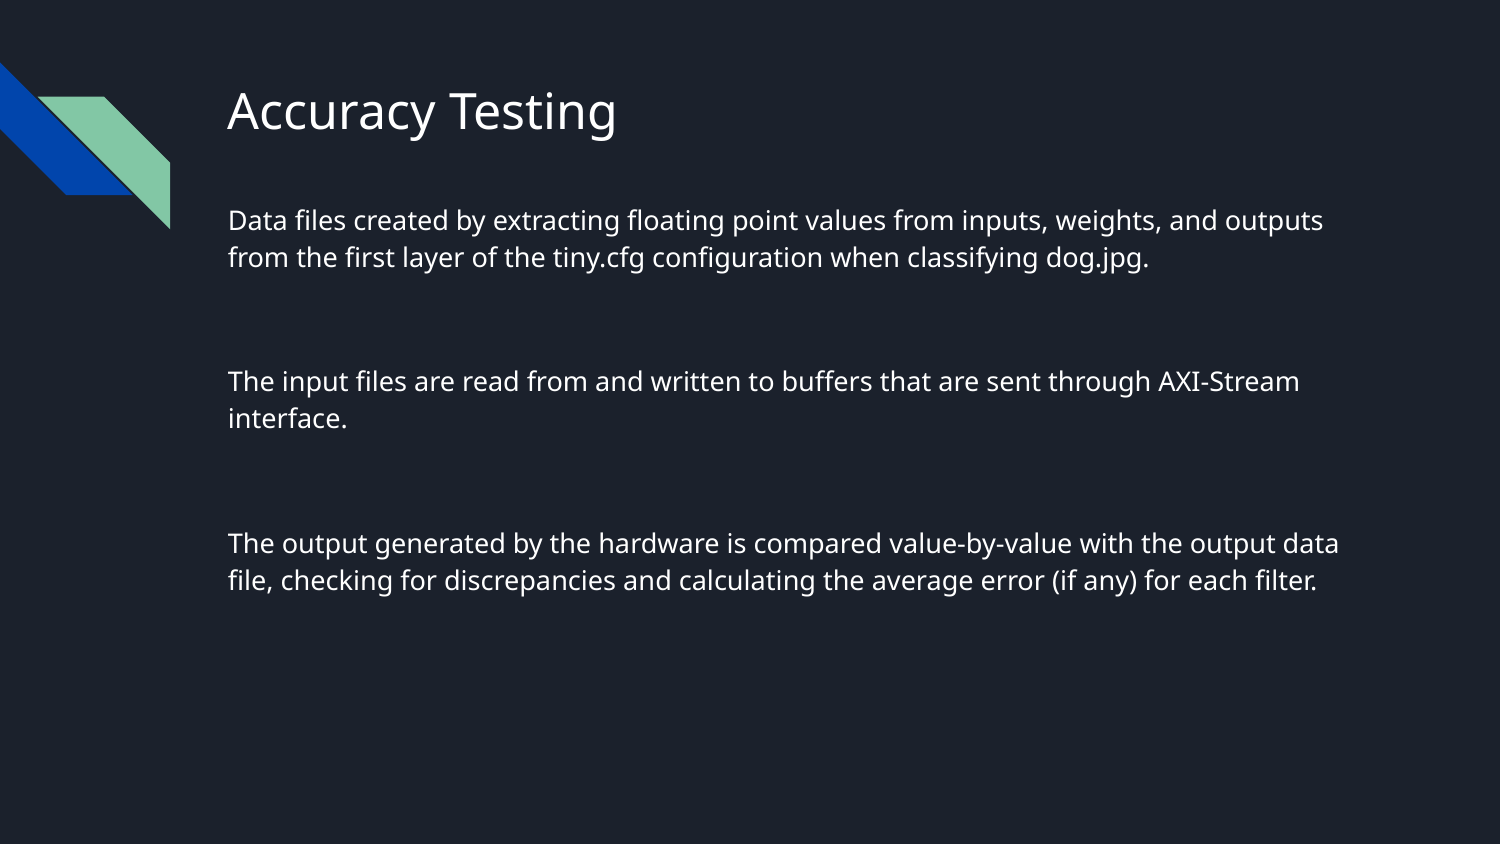

# Accuracy Testing
Data files created by extracting floating point values from inputs, weights, and outputs from the first layer of the tiny.cfg configuration when classifying dog.jpg.
The input files are read from and written to buffers that are sent through AXI-Stream interface.
The output generated by the hardware is compared value-by-value with the output data file, checking for discrepancies and calculating the average error (if any) for each filter.